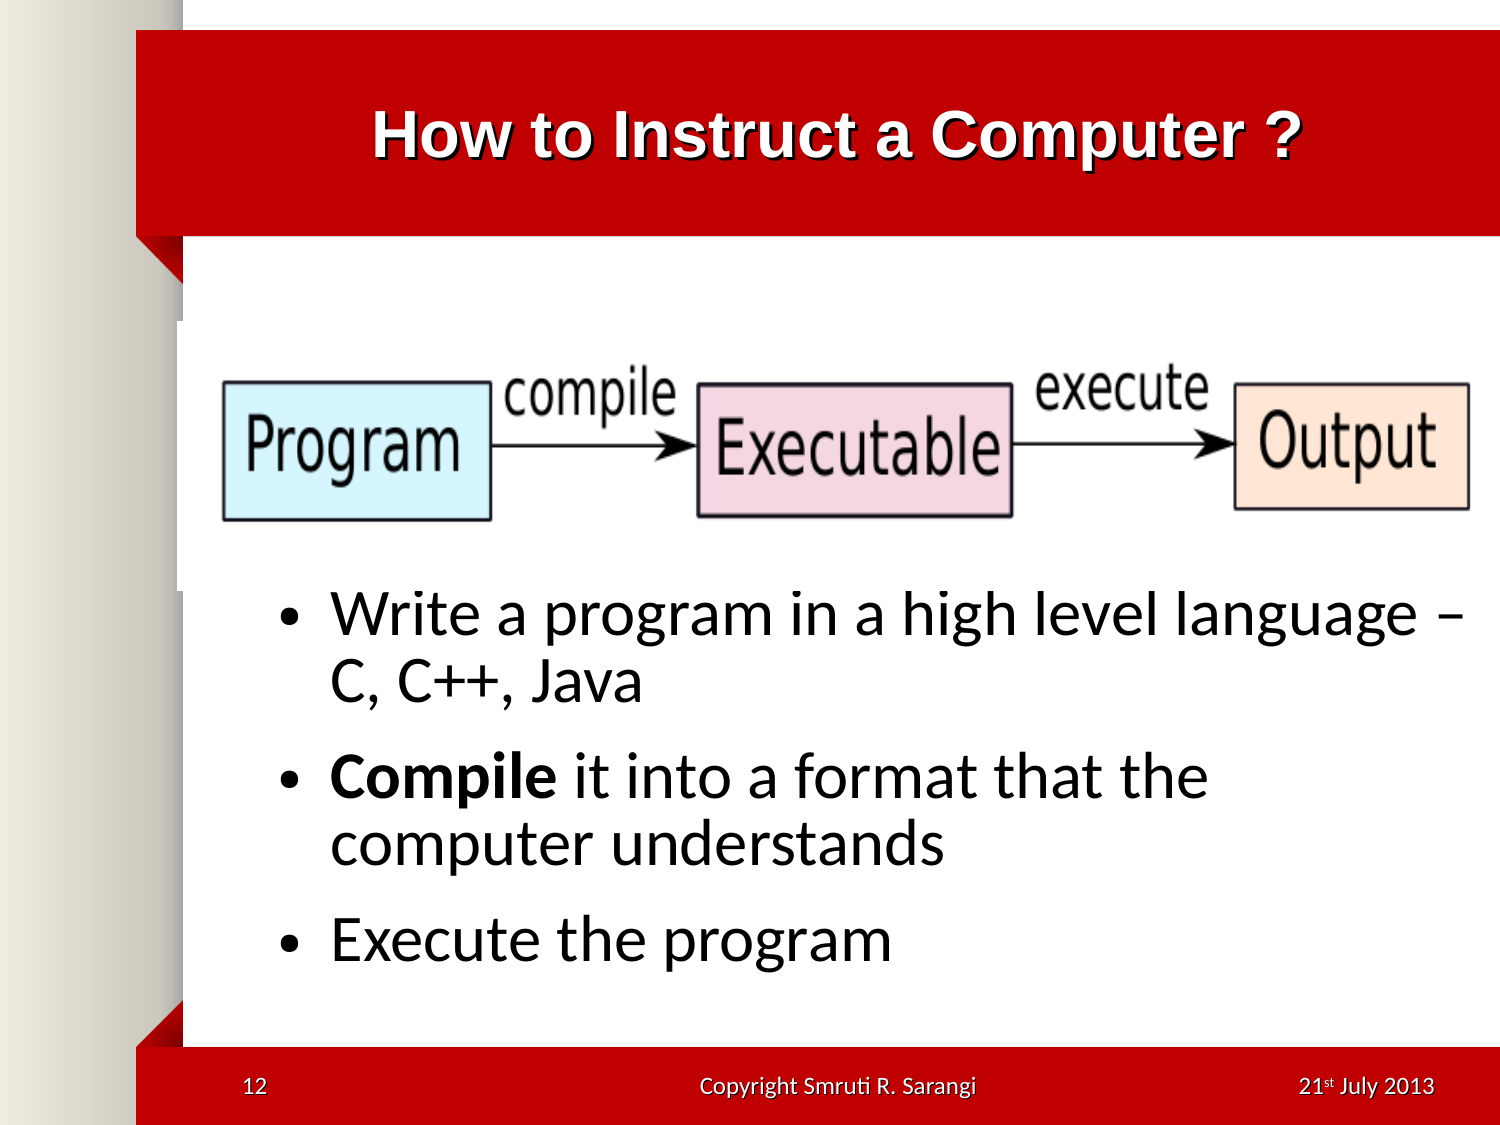

# How to Instruct a Computer ?
Write a program in a high level language – C, C++, Java
Compile it into a format that the computer understands
Execute the program
12
Your date here